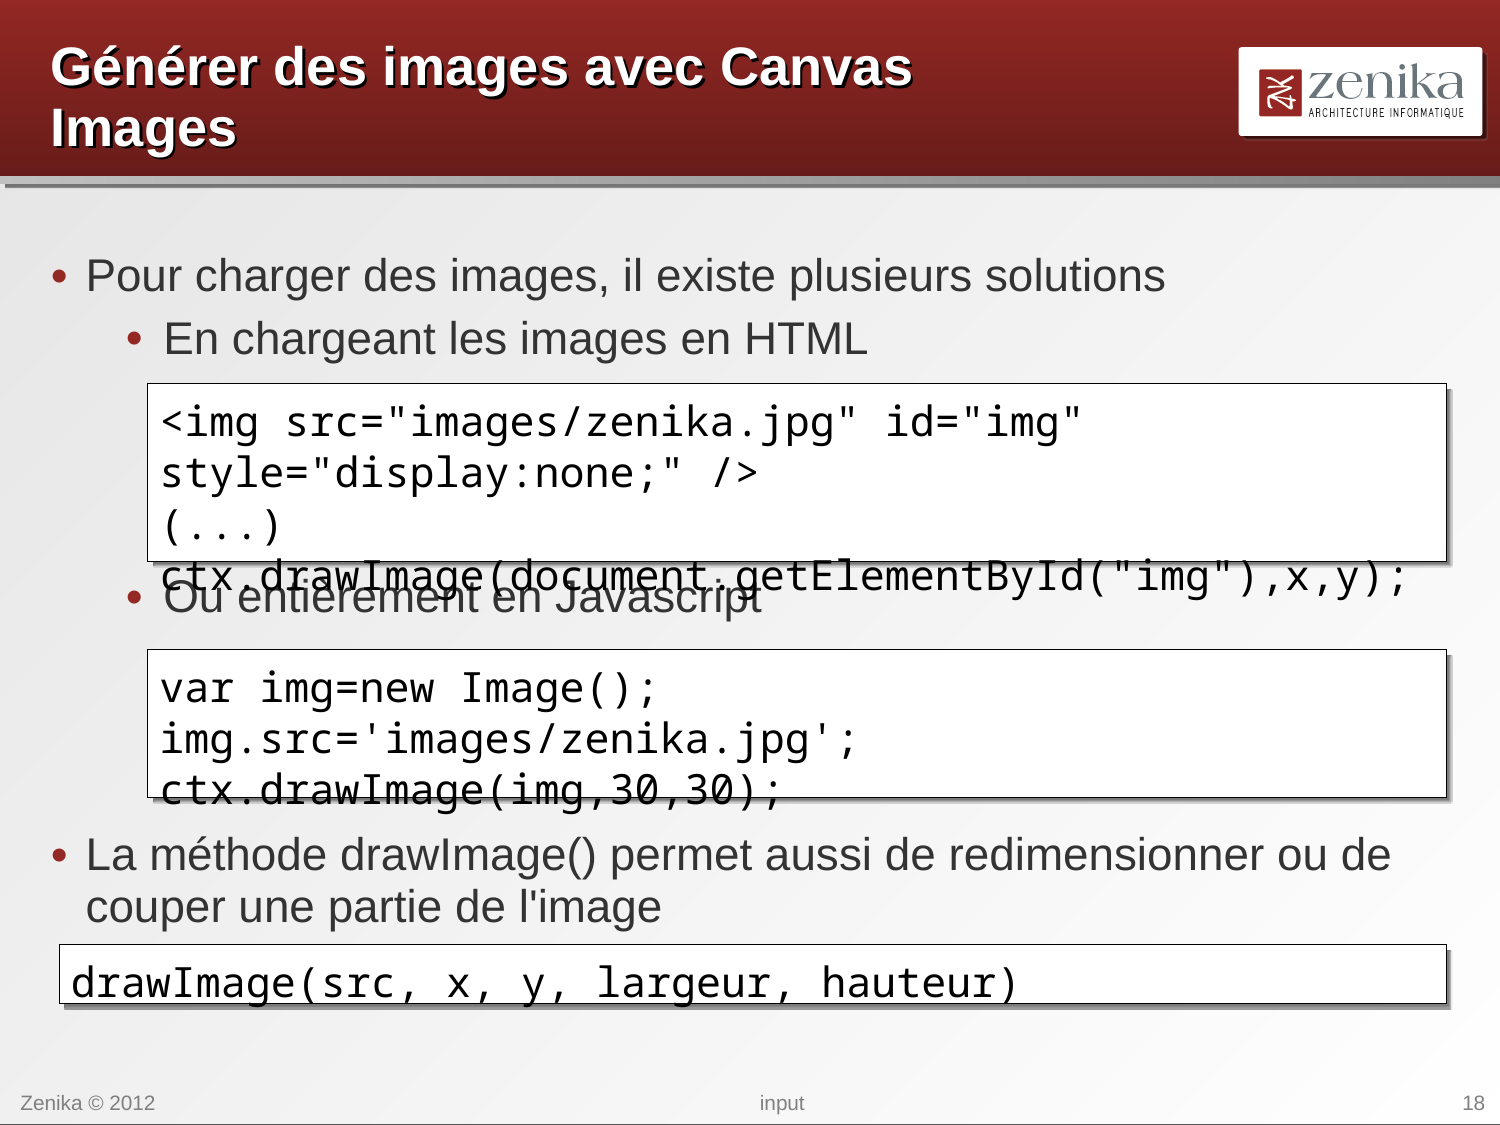

# Générer des images avec Canvas Images
Pour charger des images, il existe plusieurs solutions
En chargeant les images en HTML
Ou entièrement en Javascript
La méthode drawImage() permet aussi de redimensionner ou de couper une partie de l'image
<img src="images/zenika.jpg" id="img" style="display:none;" />
(...)
ctx.drawImage(document.getElementById("img"),x,y);
var img=new Image();
img.src='images/zenika.jpg';
ctx.drawImage(img,30,30);
drawImage(src, x, y, largeur, hauteur)